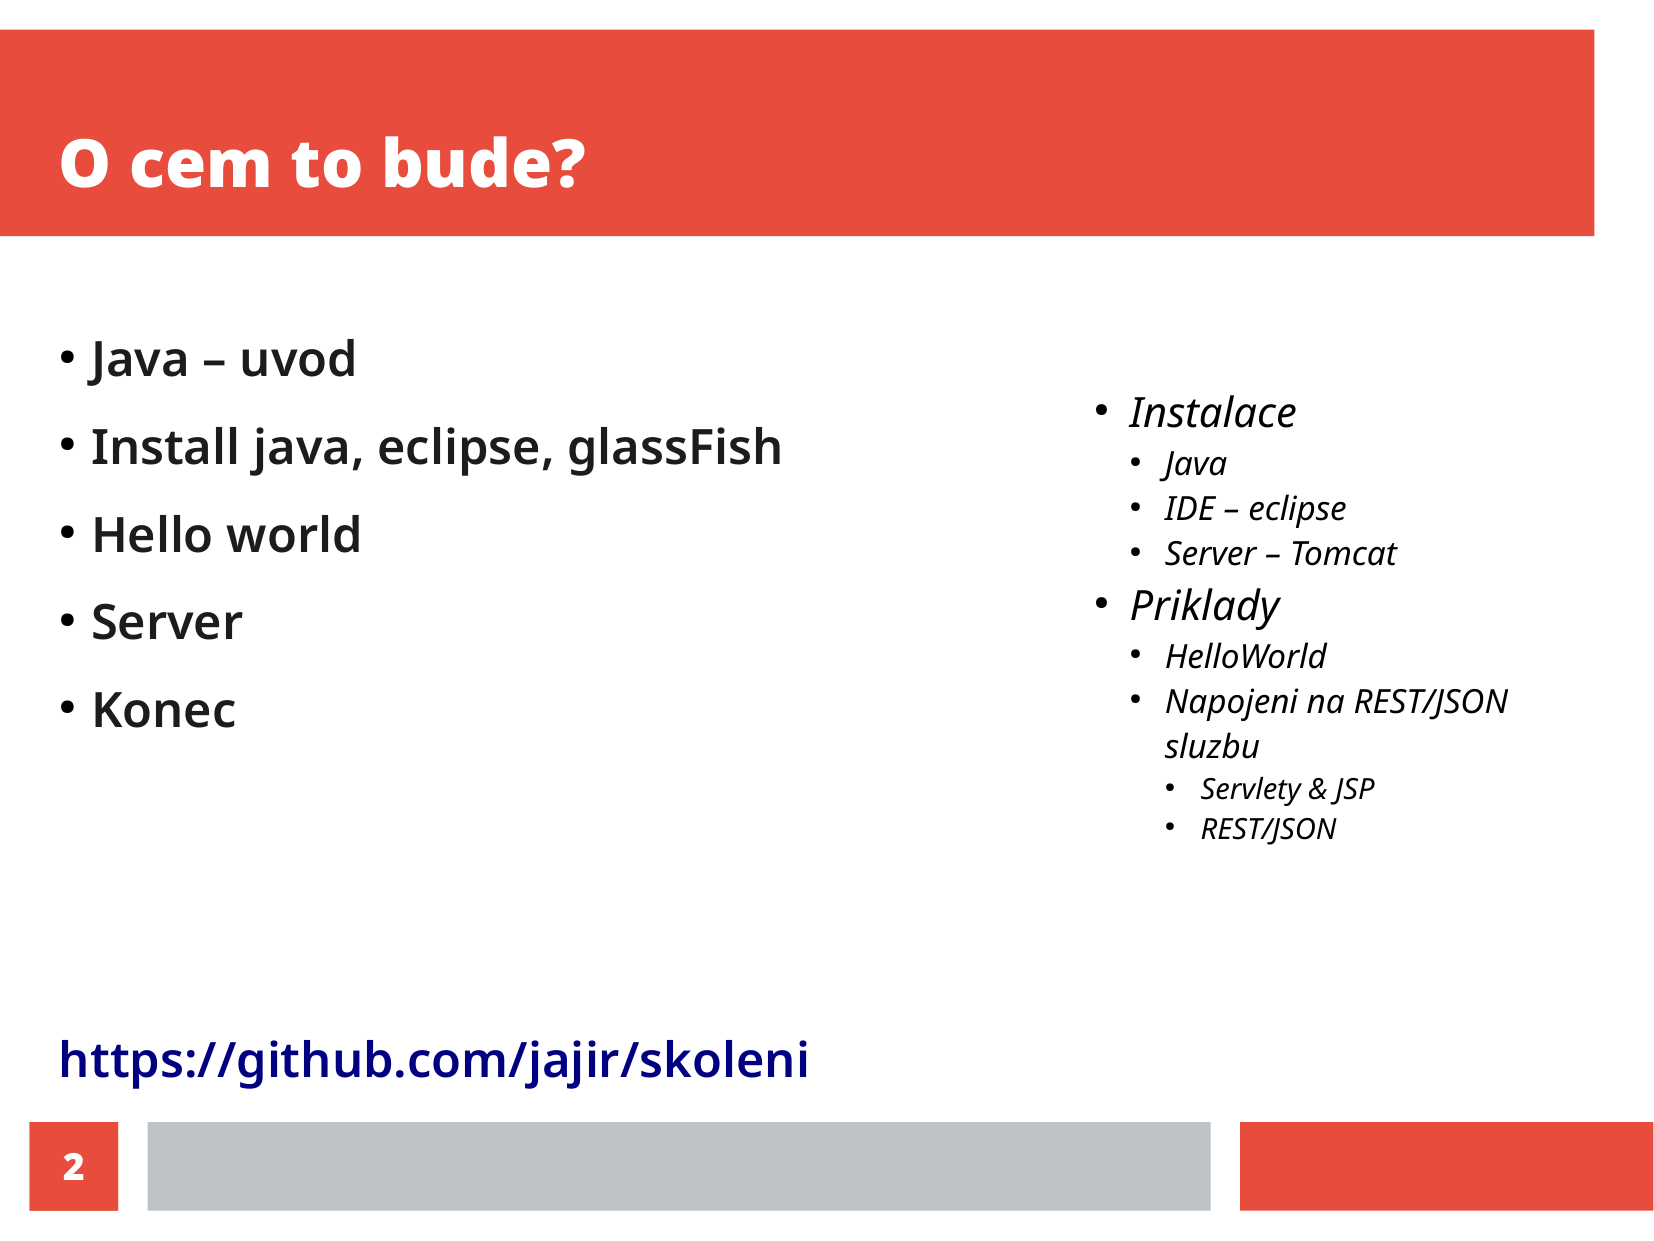

# O cem to bude?
Java – uvod
Install java, eclipse, glassFish
Hello world
Server
Konec
https://github.com/jajir/skoleni
Instalace
Java
IDE – eclipse
Server – Tomcat
Priklady
HelloWorld
Napojeni na REST/JSON sluzbu
Servlety & JSP
REST/JSON
2